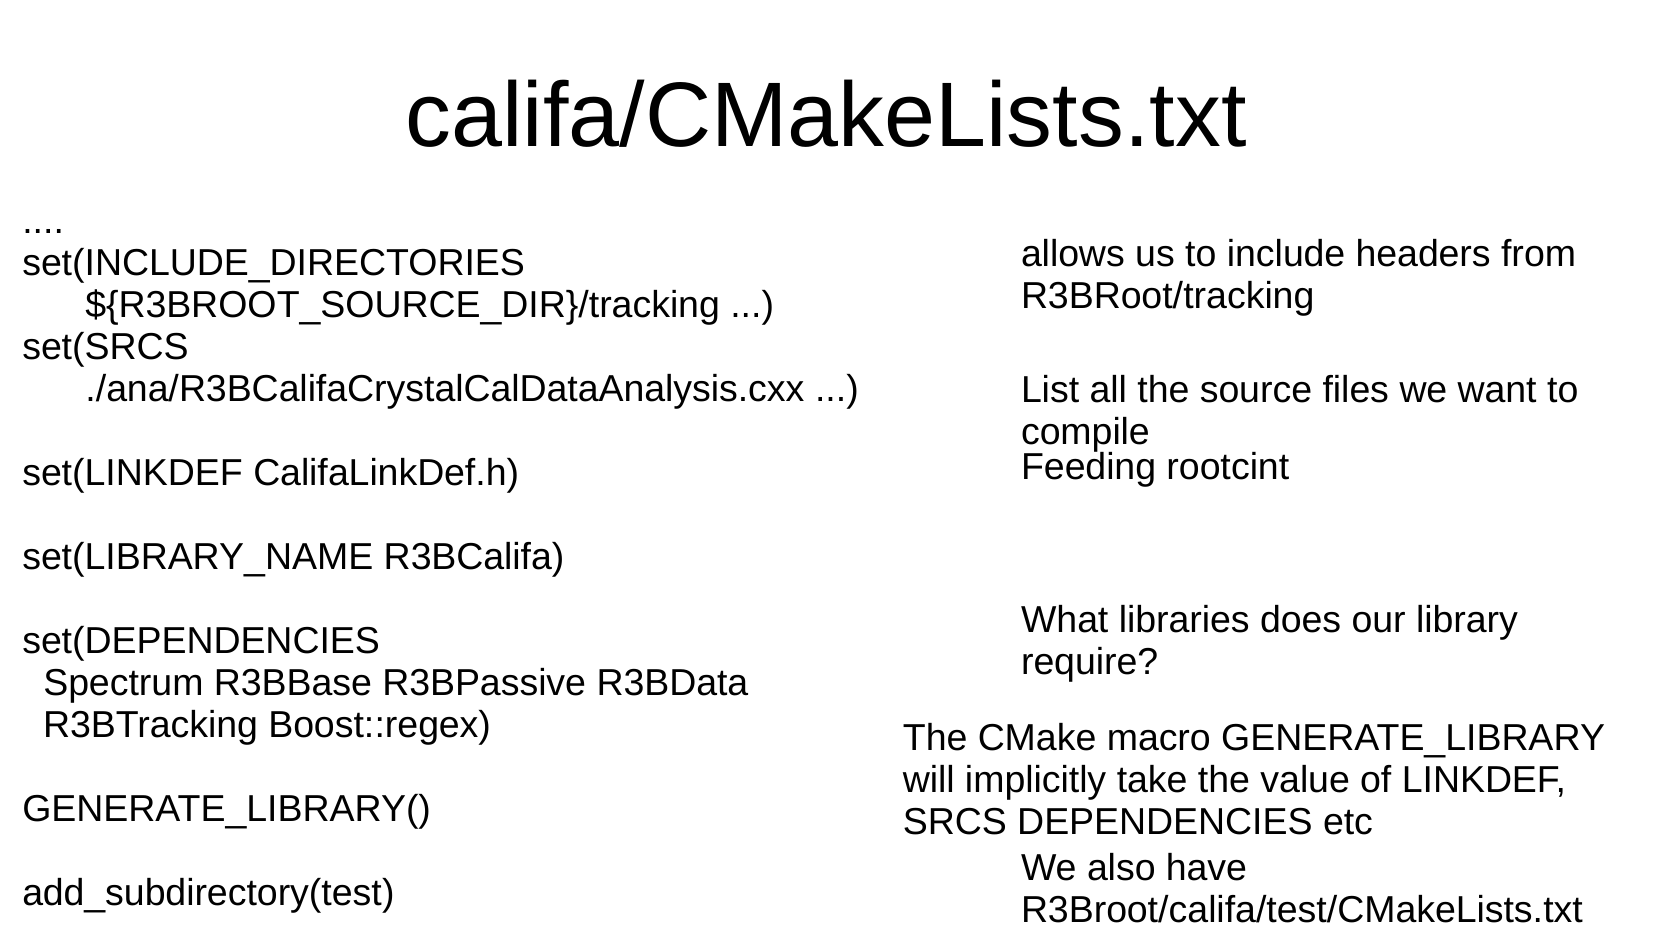

# califa/CMakeLists.txt
....
set(INCLUDE_DIRECTORIES
 ${R3BROOT_SOURCE_DIR}/tracking ...)
set(SRCS
 ./ana/R3BCalifaCrystalCalDataAnalysis.cxx ...)
set(LINKDEF CalifaLinkDef.h)
set(LIBRARY_NAME R3BCalifa)
set(DEPENDENCIES
 Spectrum R3BBase R3BPassive R3BData
 R3BTracking Boost::regex)
GENERATE_LIBRARY()
add_subdirectory(test)
allows us to include headers from R3BRoot/tracking
List all the source files we want to compile
Feeding rootcint
What libraries does our library require?
The CMake macro GENERATE_LIBRARY will implicitly take the value of LINKDEF, SRCS DEPENDENCIES etc
We also have
R3Broot/califa/test/CMakeLists.txt